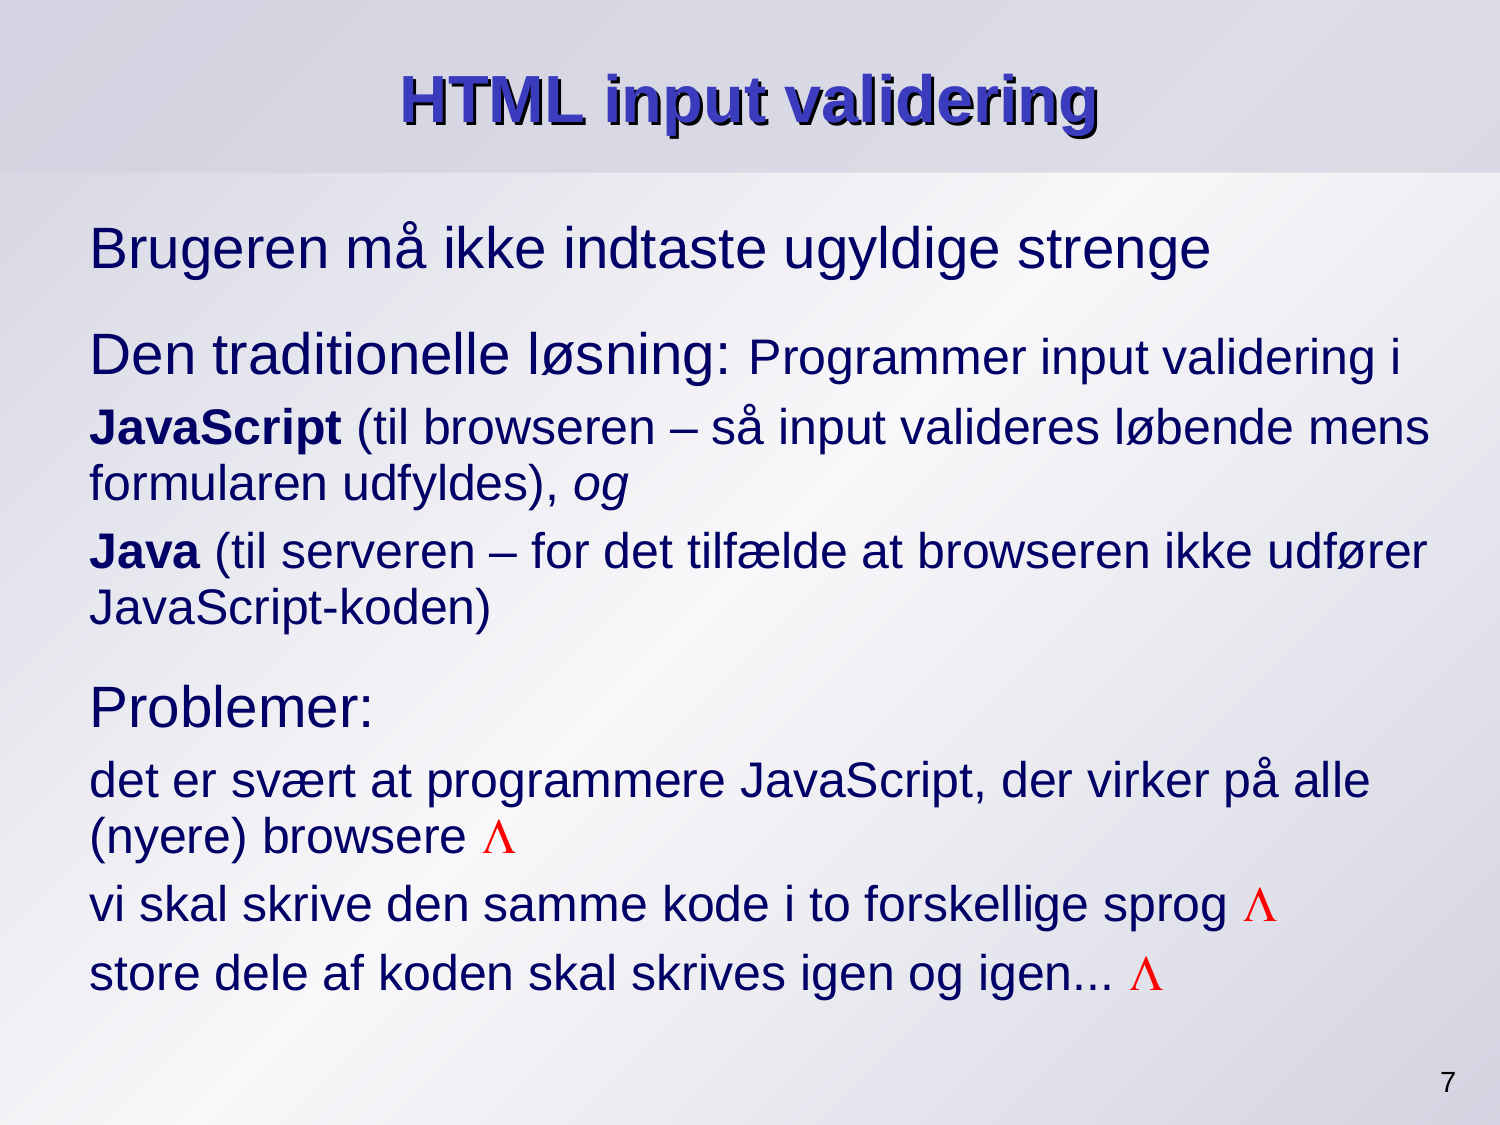

# HTML input validering
Brugeren må ikke indtaste ugyldige strenge
Den traditionelle løsning: Programmer input validering i
JavaScript (til browseren – så input valideres løbende mens formularen udfyldes), og
Java (til serveren – for det tilfælde at browseren ikke udfører JavaScript-koden)
Problemer:
det er svært at programmere JavaScript, der virker på alle (nyere) browsere Λ
vi skal skrive den samme kode i to forskellige sprog Λ
store dele af koden skal skrives igen og igen... Λ
7